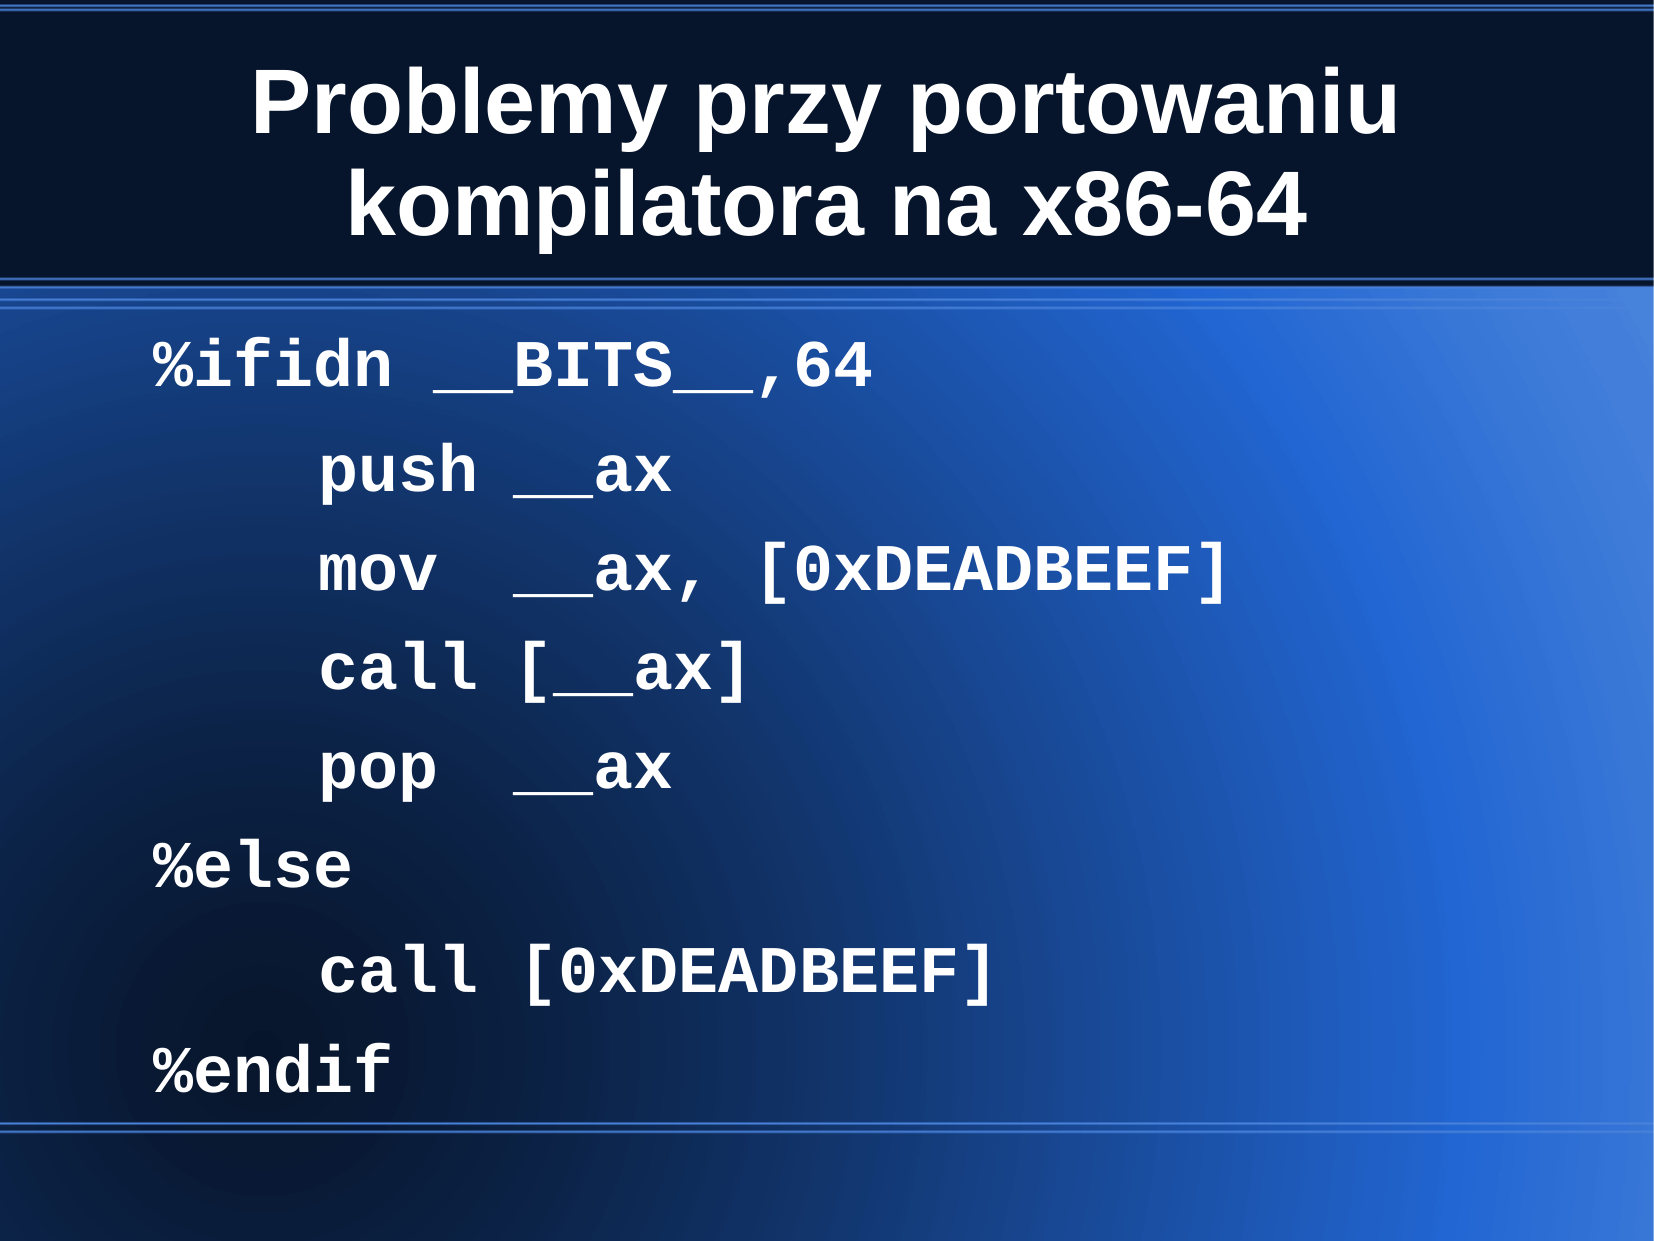

# Problemy przy portowaniu kompilatora na x86-64
%ifidn __BITS__,64
push	__ax
mov		__ax, [0xDEADBEEF]
call	[__ax]
pop		__ax
%else
call [0xDEADBEEF]
%endif